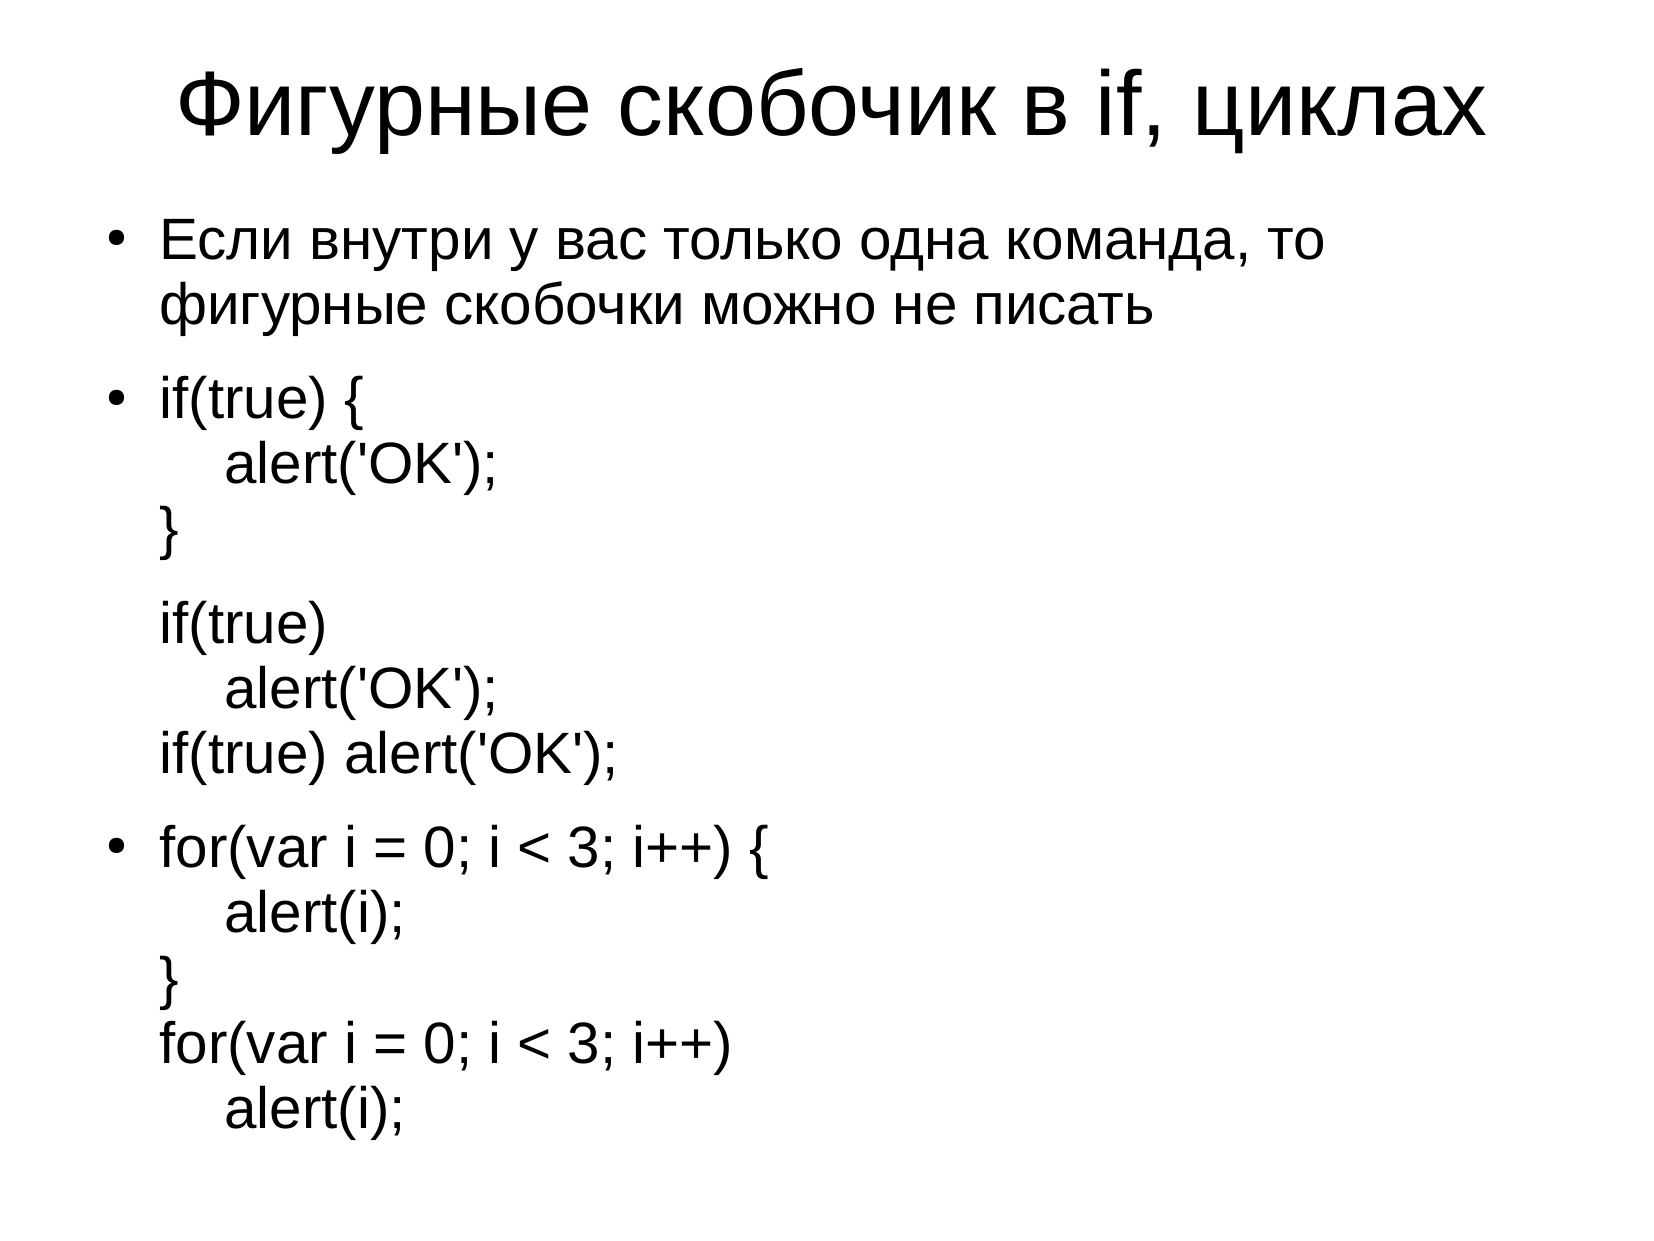

# Фигурные скобочик в if, циклах
Если внутри у вас только одна команда, то фигурные скобочки можно не писать
if(true) {
 alert('OK');
}
if(true)
 alert('OK');
if(true) alert('OK');
for(var i = 0; i < 3; i++) {
 alert(i);
}
for(var i = 0; i < 3; i++)
 alert(i);